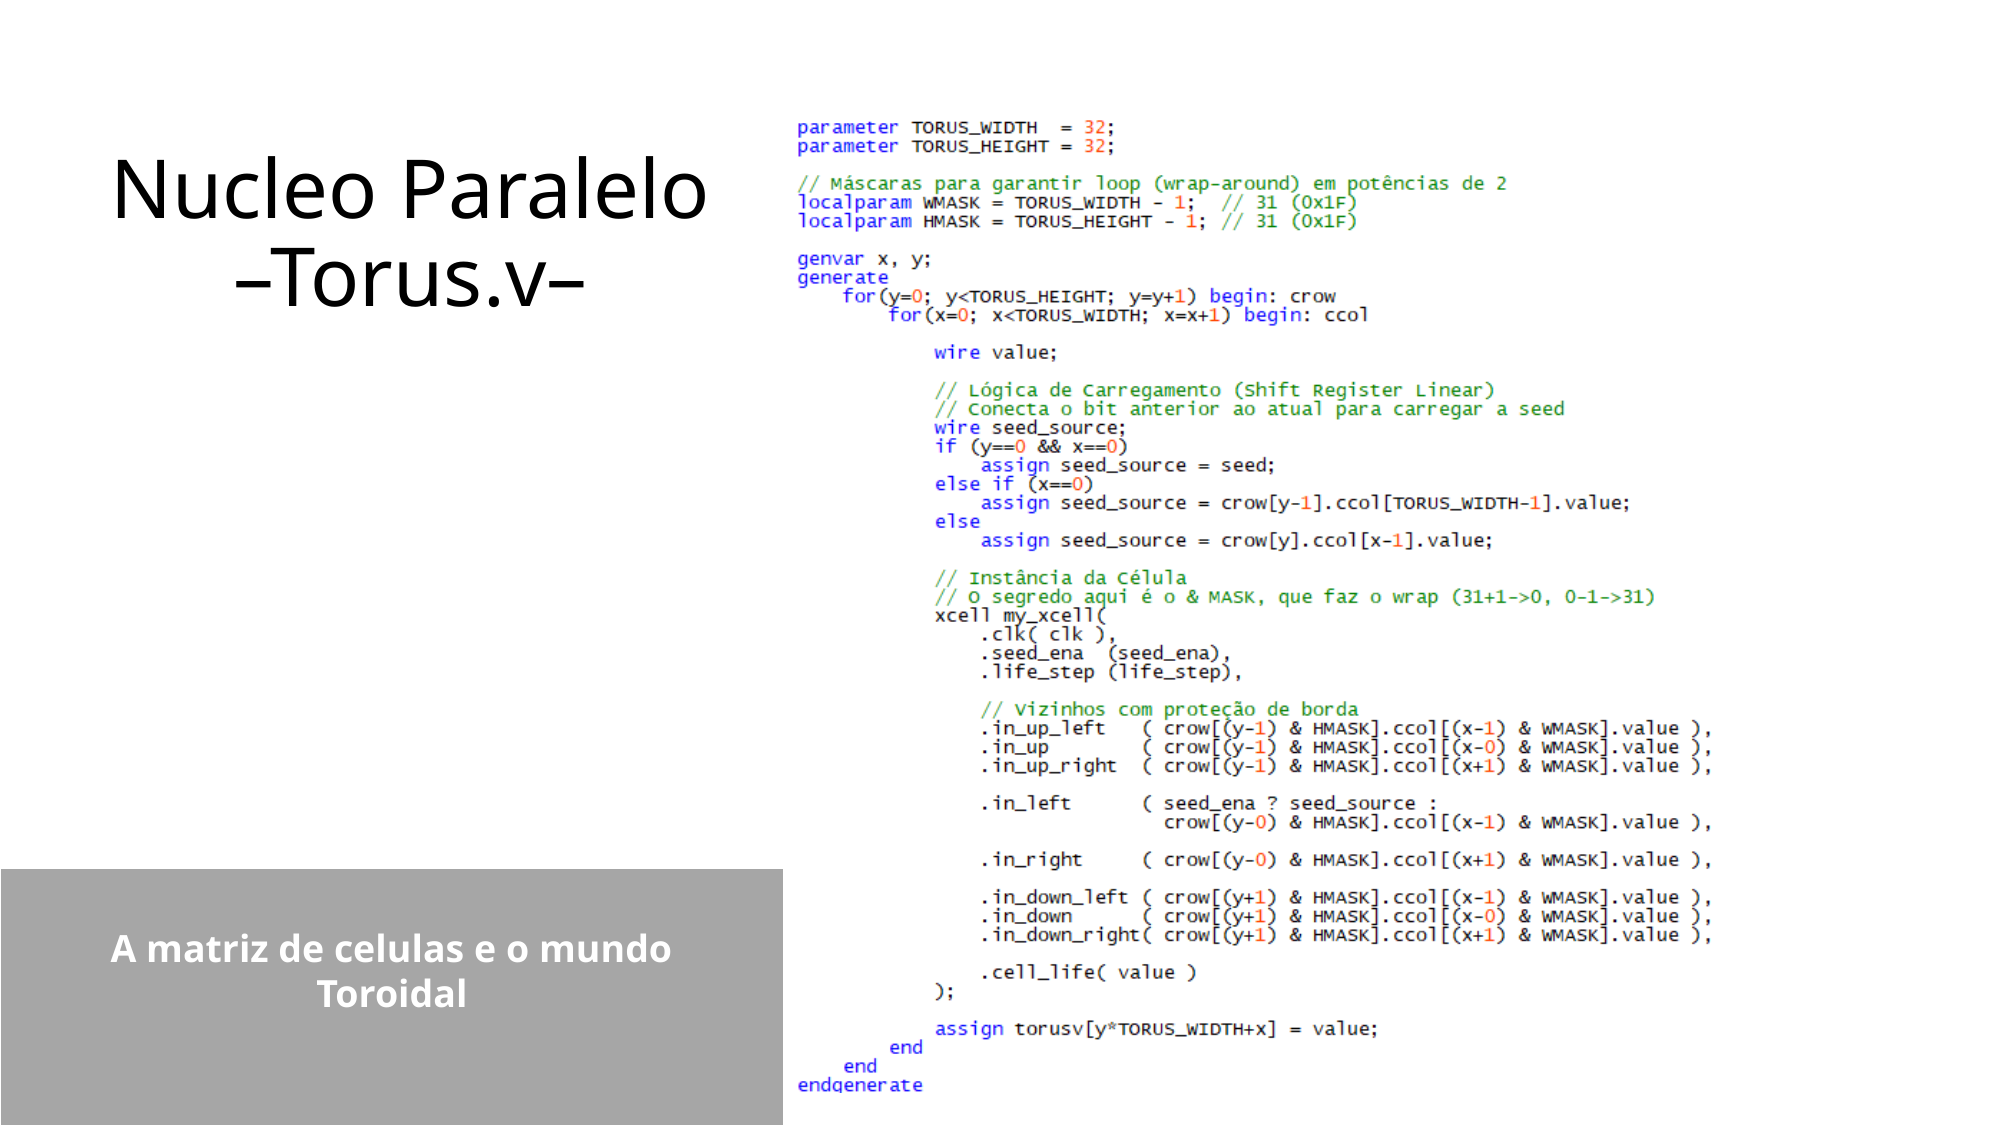

# Nucleo Paralelo –Torus.v–
A matriz de celulas e o mundo Toroidal